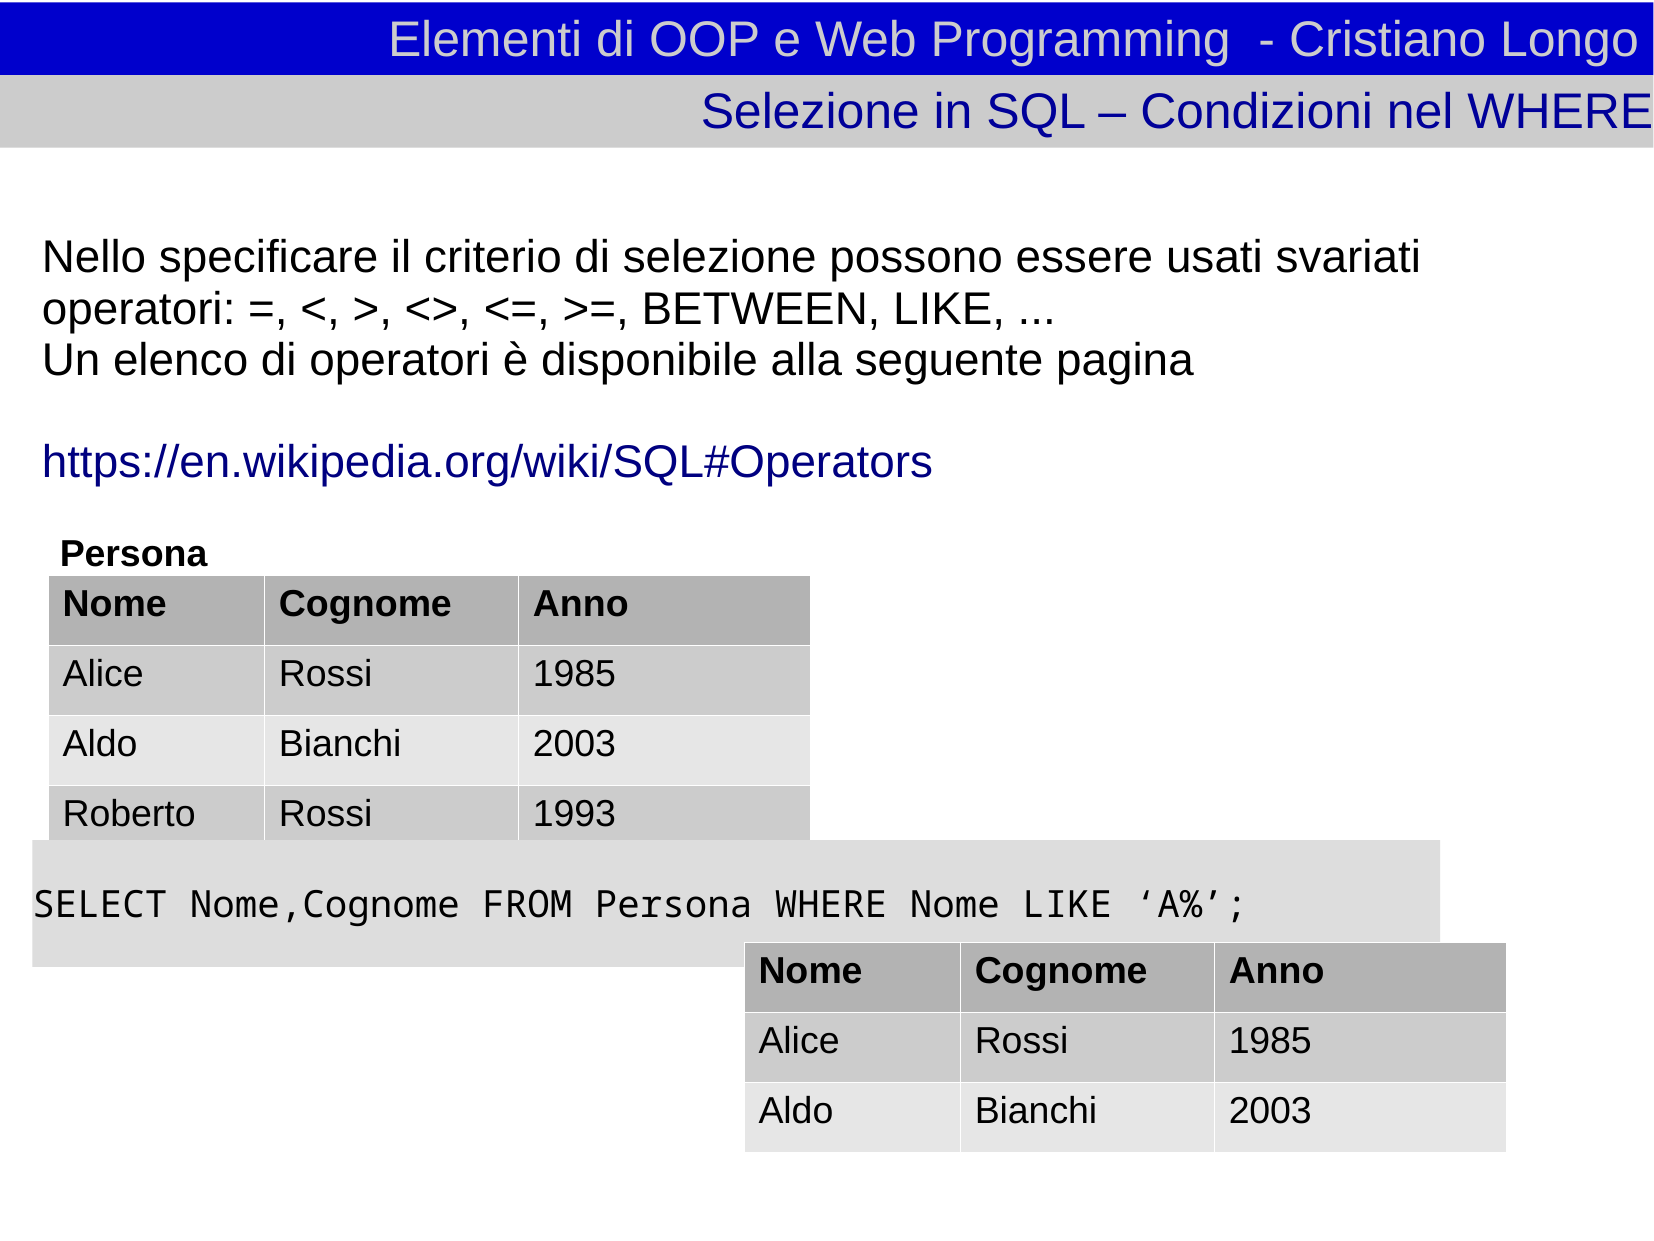

# Elementi di OOP e Web Programming - Cristiano Longo
Selezione in SQL – Condizioni nel WHERE
Nello specificare il criterio di selezione possono essere usati svariati operatori: =, <, >, <>, <=, >=, BETWEEN, LIKE, ...
Un elenco di operatori è disponibile alla seguente pagina
https://en.wikipedia.org/wiki/SQL#Operators
Persona
| Nome | Cognome | Anno |
| --- | --- | --- |
| Alice | Rossi | 1985 |
| Aldo | Bianchi | 2003 |
| Roberto | Rossi | 1993 |
SELECT Nome,Cognome FROM Persona WHERE Nome LIKE ‘A%’;
| Nome | Cognome | Anno |
| --- | --- | --- |
| Alice | Rossi | 1985 |
| Aldo | Bianchi | 2003 |